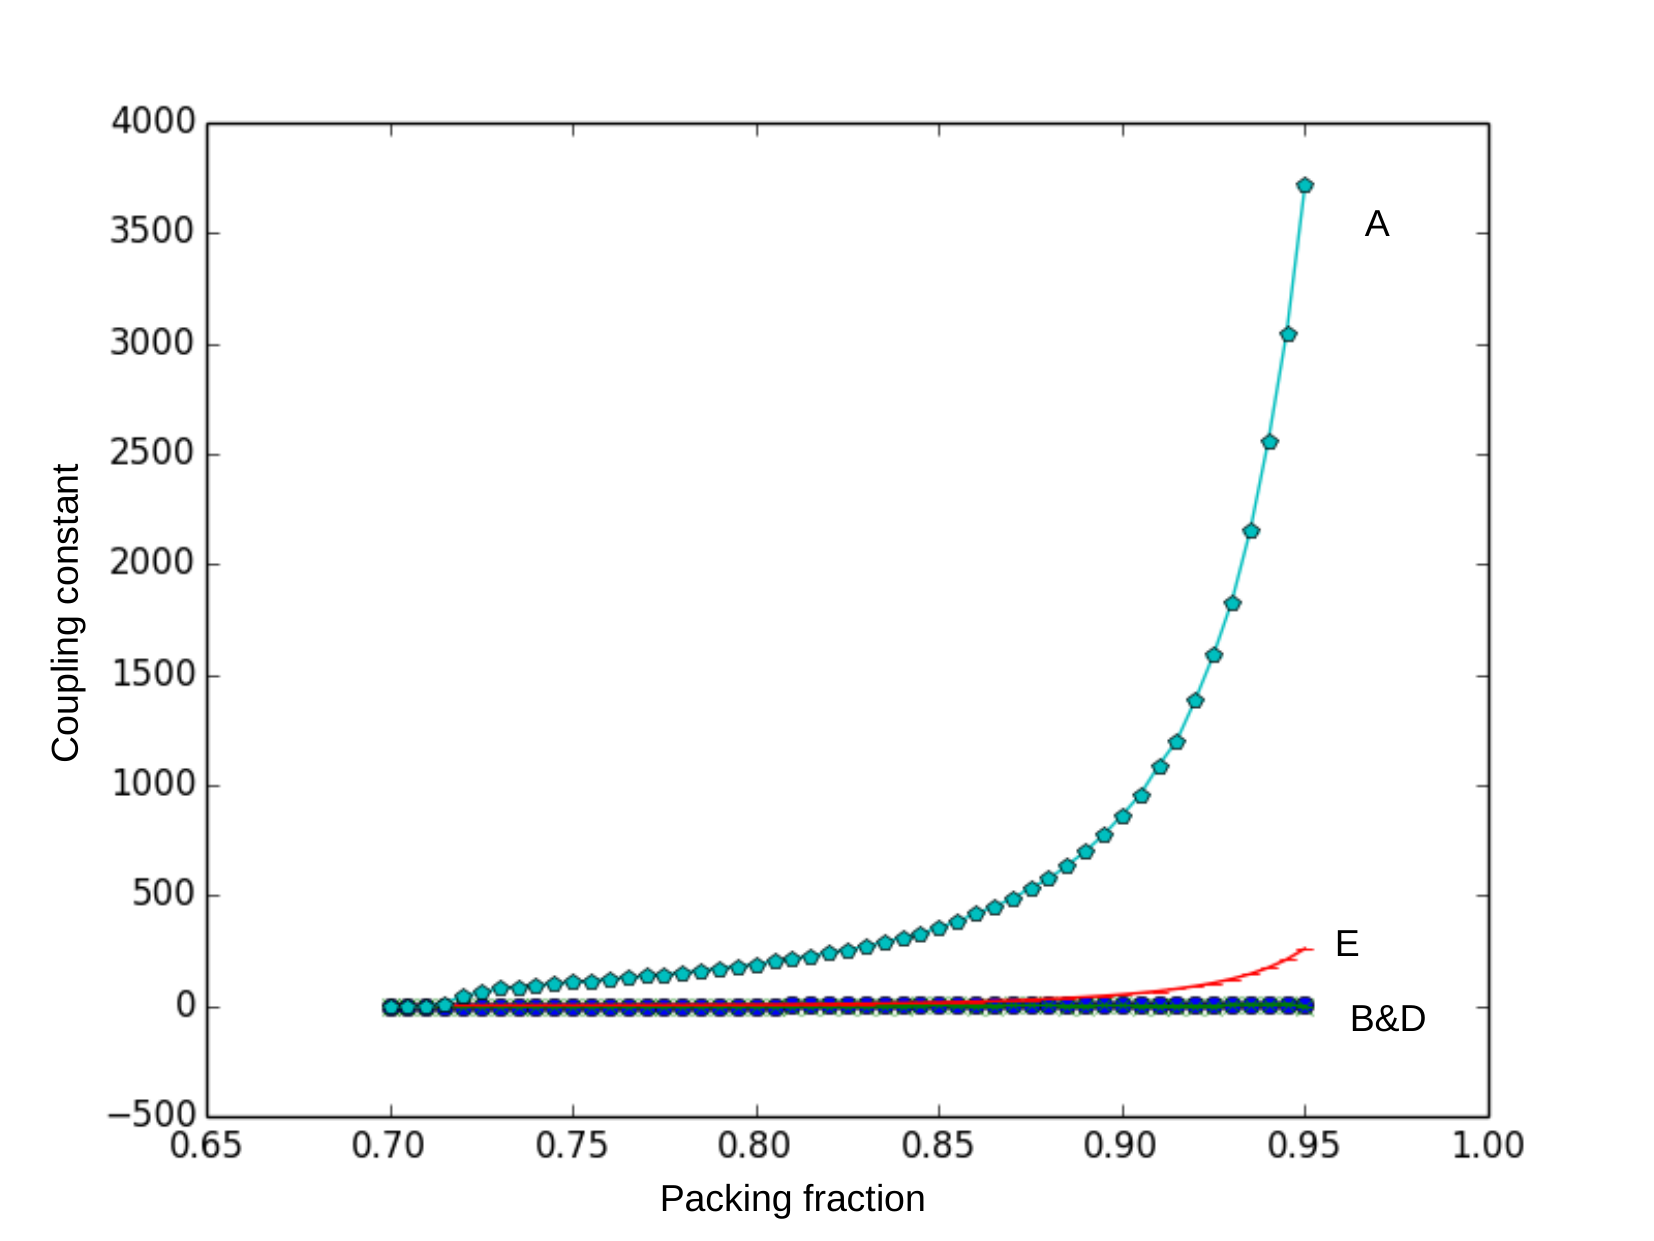

A
Coupling constant
E
B&D
Packing fraction